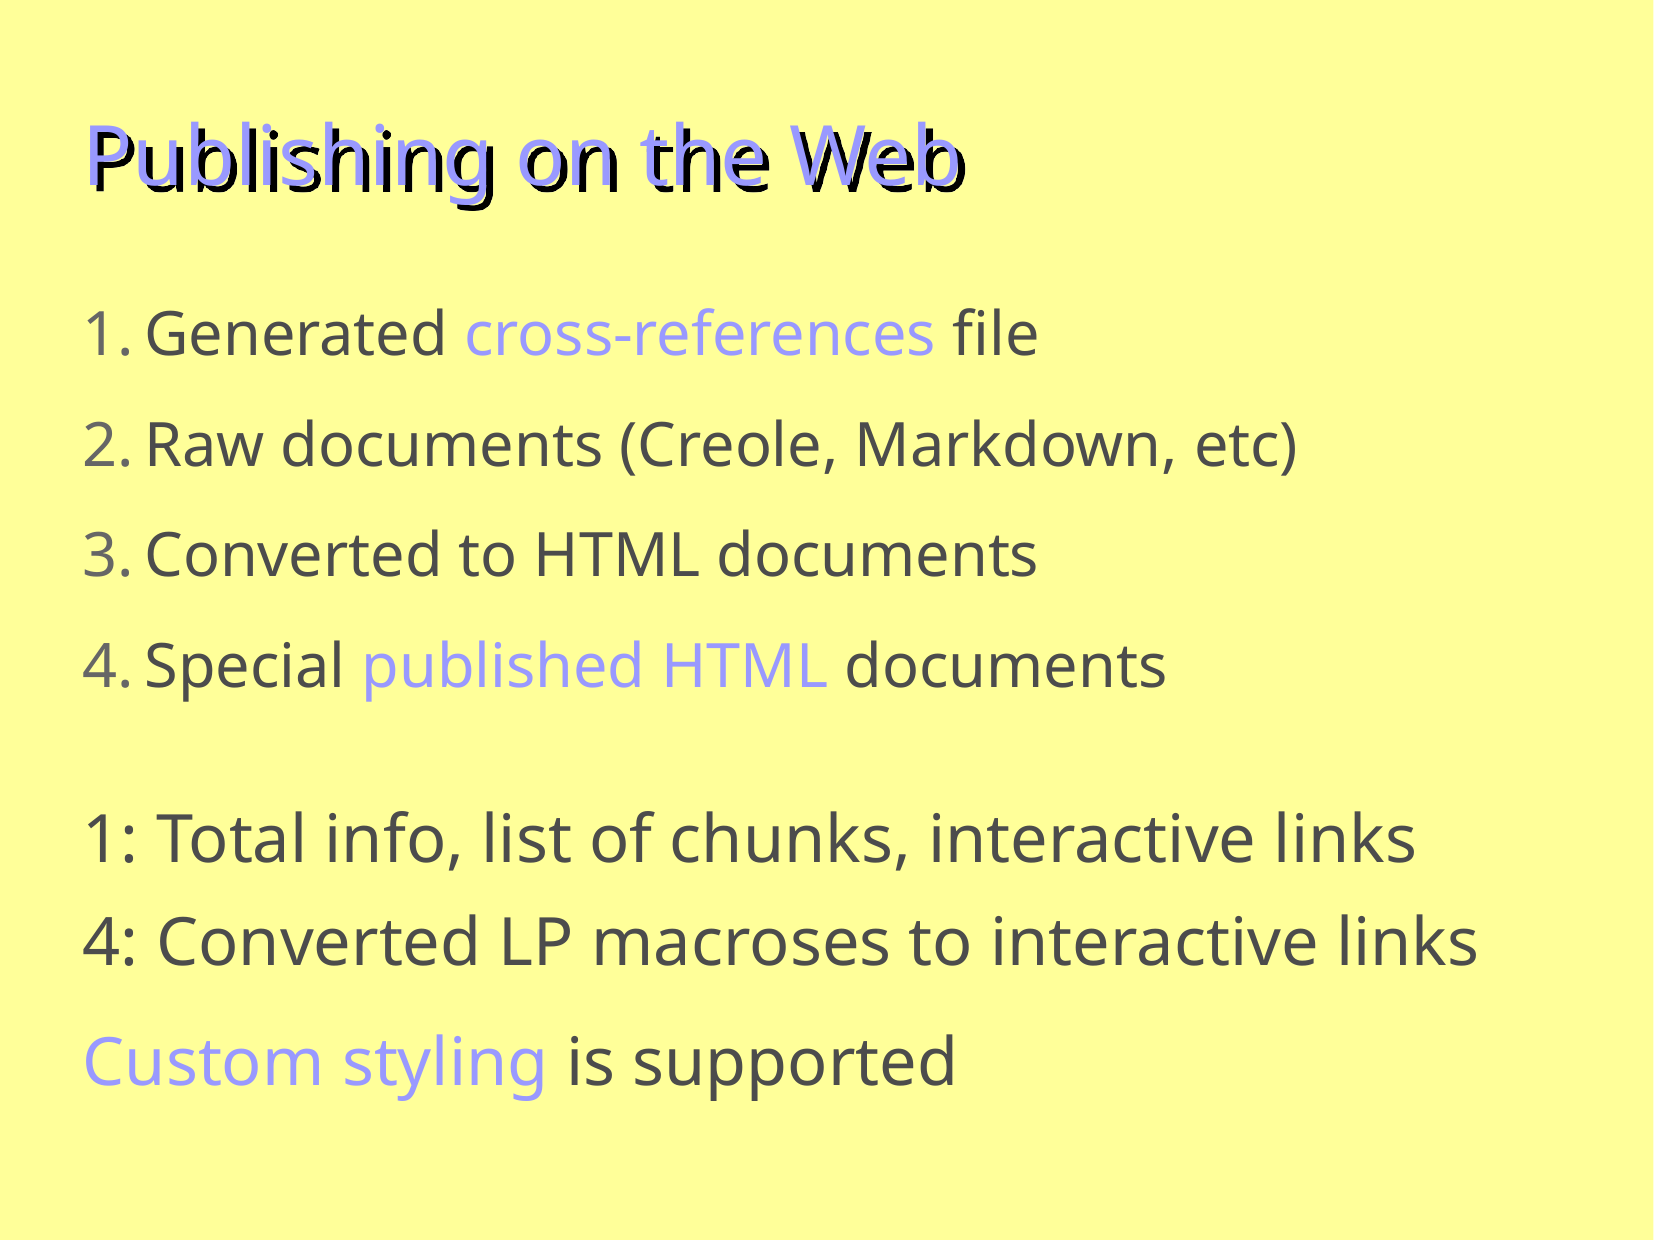

# Publishing on the Web
Generated cross-references file
Raw documents (Creole, Markdown, etc)
Converted to HTML documents
Special published HTML documents
1: Total info, list of chunks, interactive links
4: Converted LP macroses to interactive links
Custom styling is supported